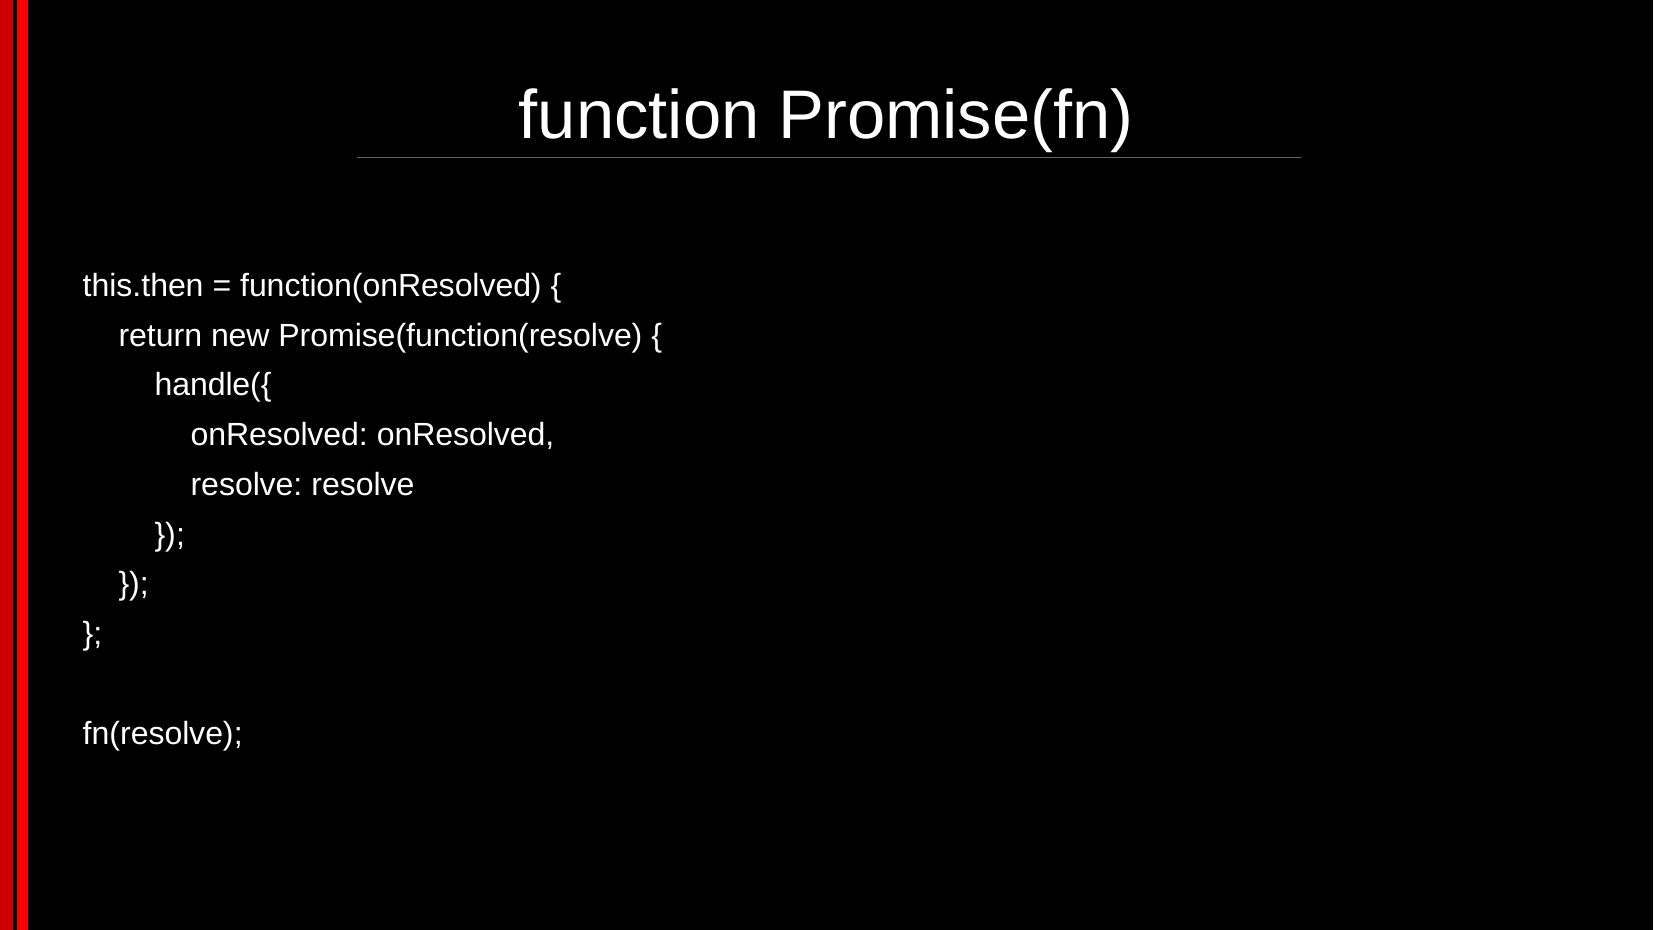

# function Promise(fn)
this.then = function(onResolved) {
 return new Promise(function(resolve) {
 handle({
 onResolved: onResolved,
 resolve: resolve
 });
 });
};
fn(resolve);